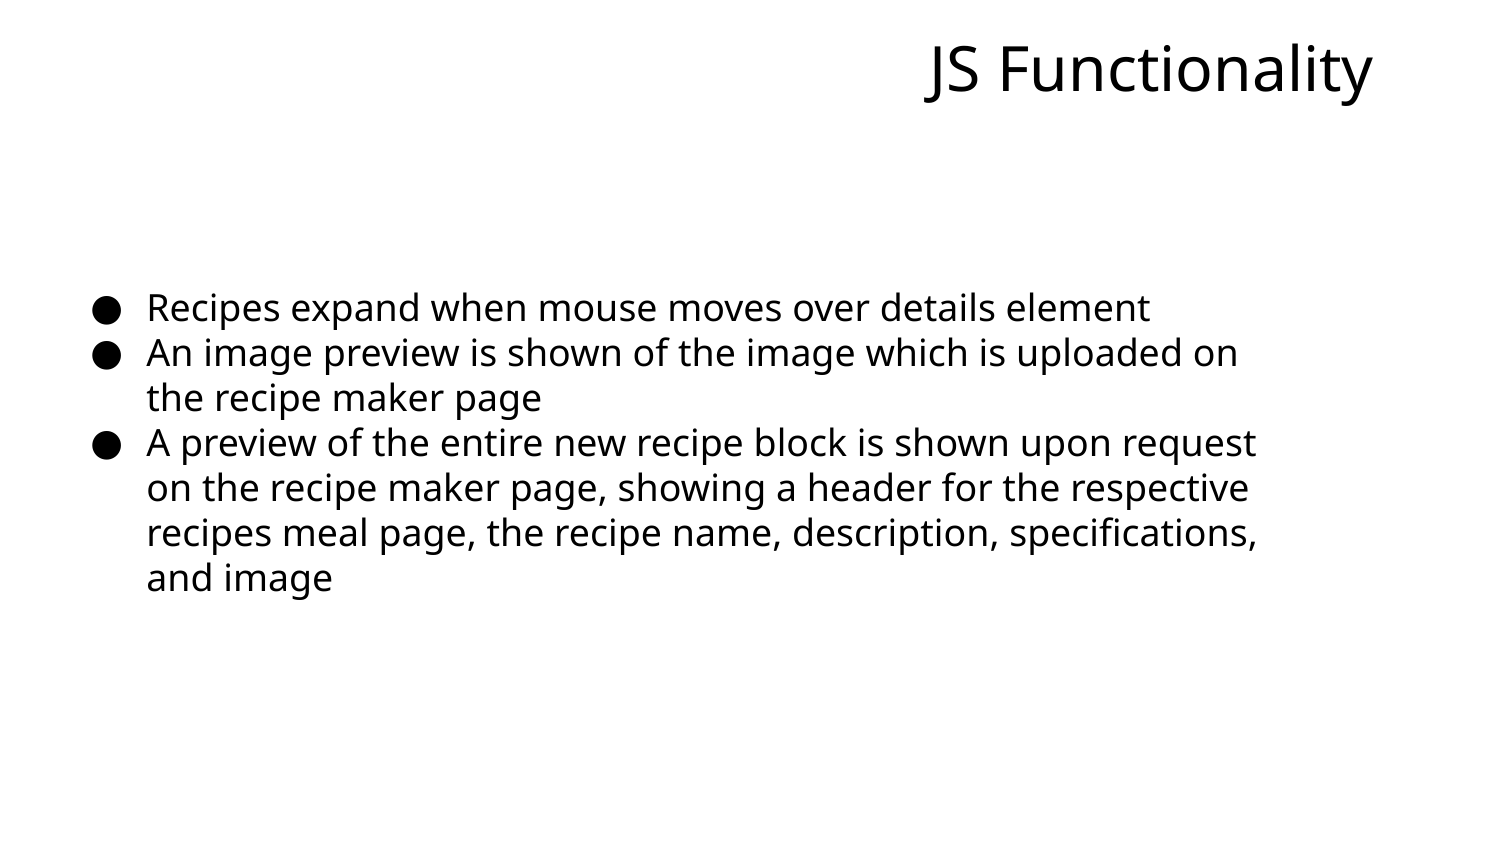

JS Functionality
Recipes expand when mouse moves over details element
An image preview is shown of the image which is uploaded on the recipe maker page
A preview of the entire new recipe block is shown upon request on the recipe maker page, showing a header for the respective recipes meal page, the recipe name, description, specifications, and image